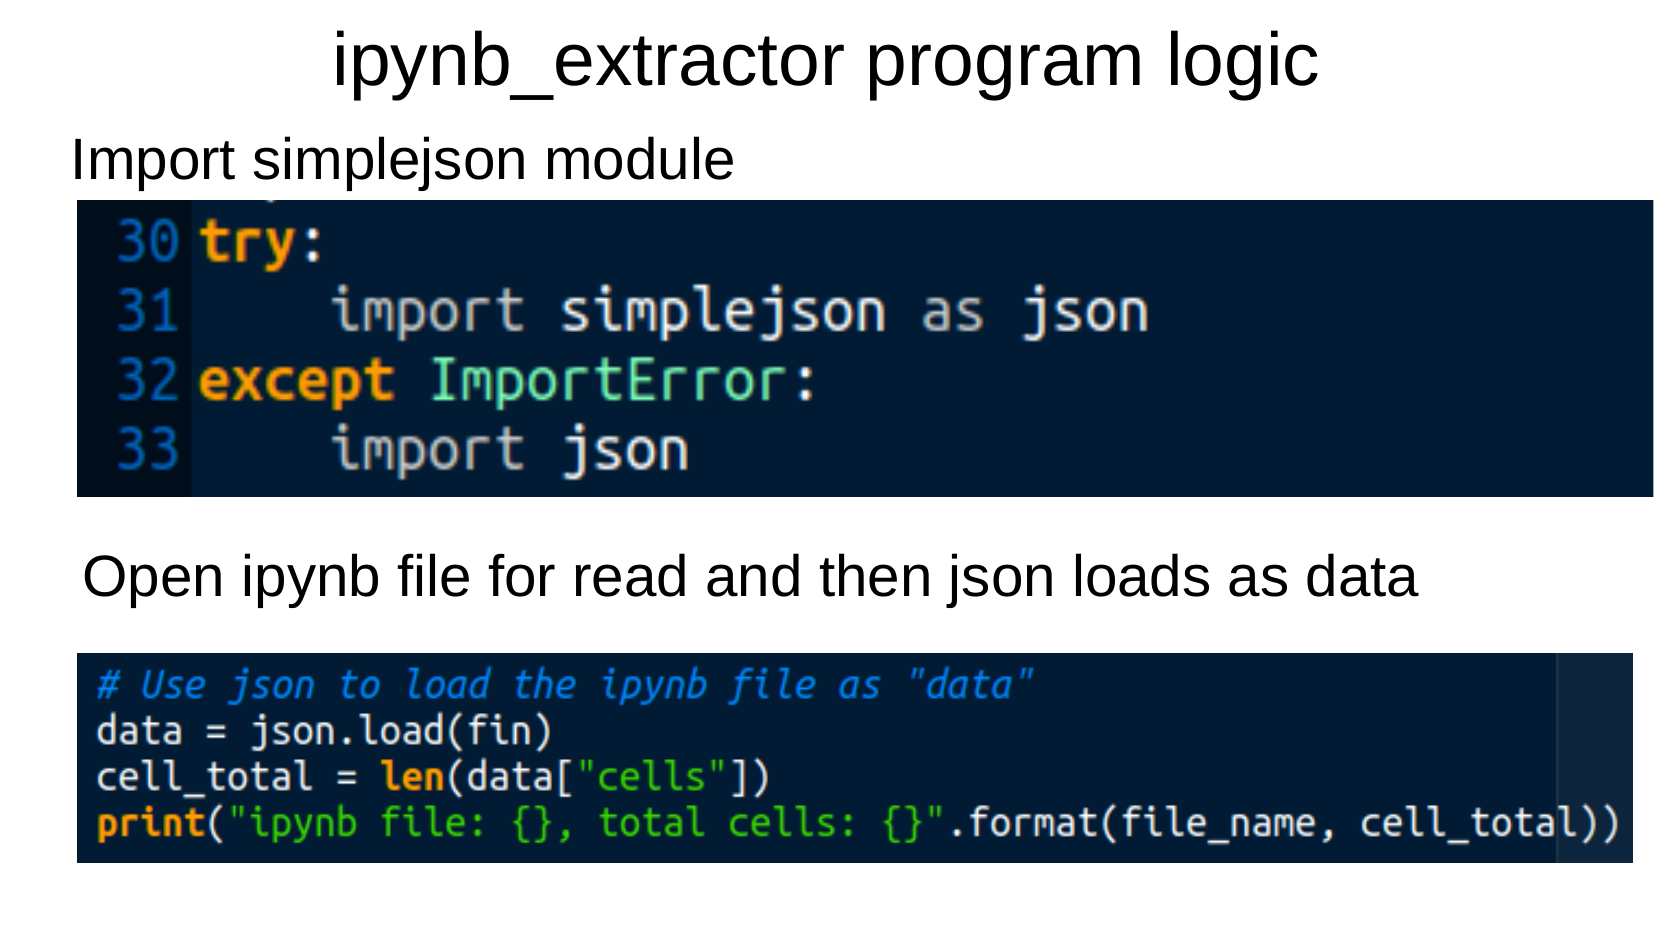

# ipynb_extractor program logic
Import simplejson module
Open ipynb file for read and then json loads as data